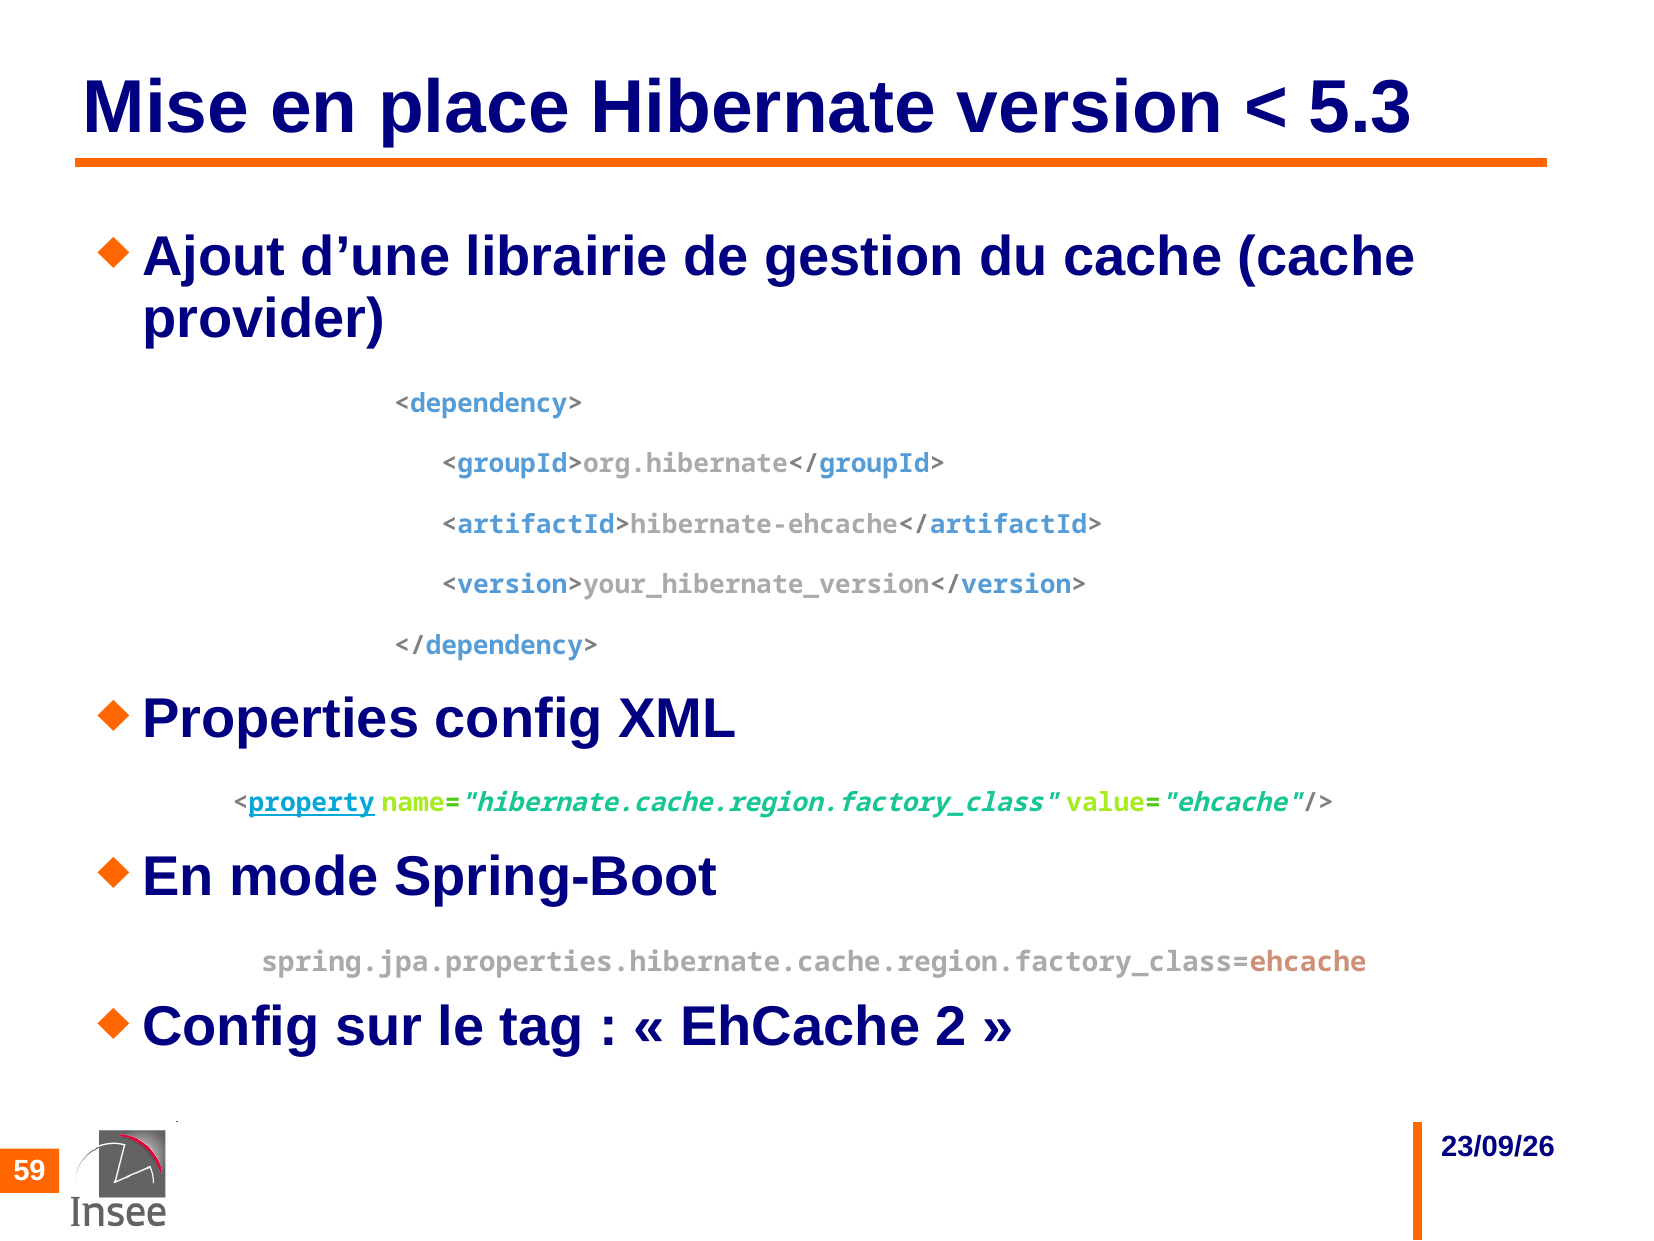

# Mise en place Hibernate version < 5.3
Ajout d’une librairie de gestion du cache (cache provider)
 <dependency>
 <groupId>org.hibernate</groupId>
 <artifactId>hibernate-ehcache</artifactId>
 <version>your_hibernate_version</version>
 </dependency>
Properties config XML
 <property name="hibernate.cache.region.factory_class" value="ehcache"/>
En mode Spring-Boot
spring.jpa.properties.hibernate.cache.region.factory_class=ehcache
Config sur le tag : « EhCache 2 »
59